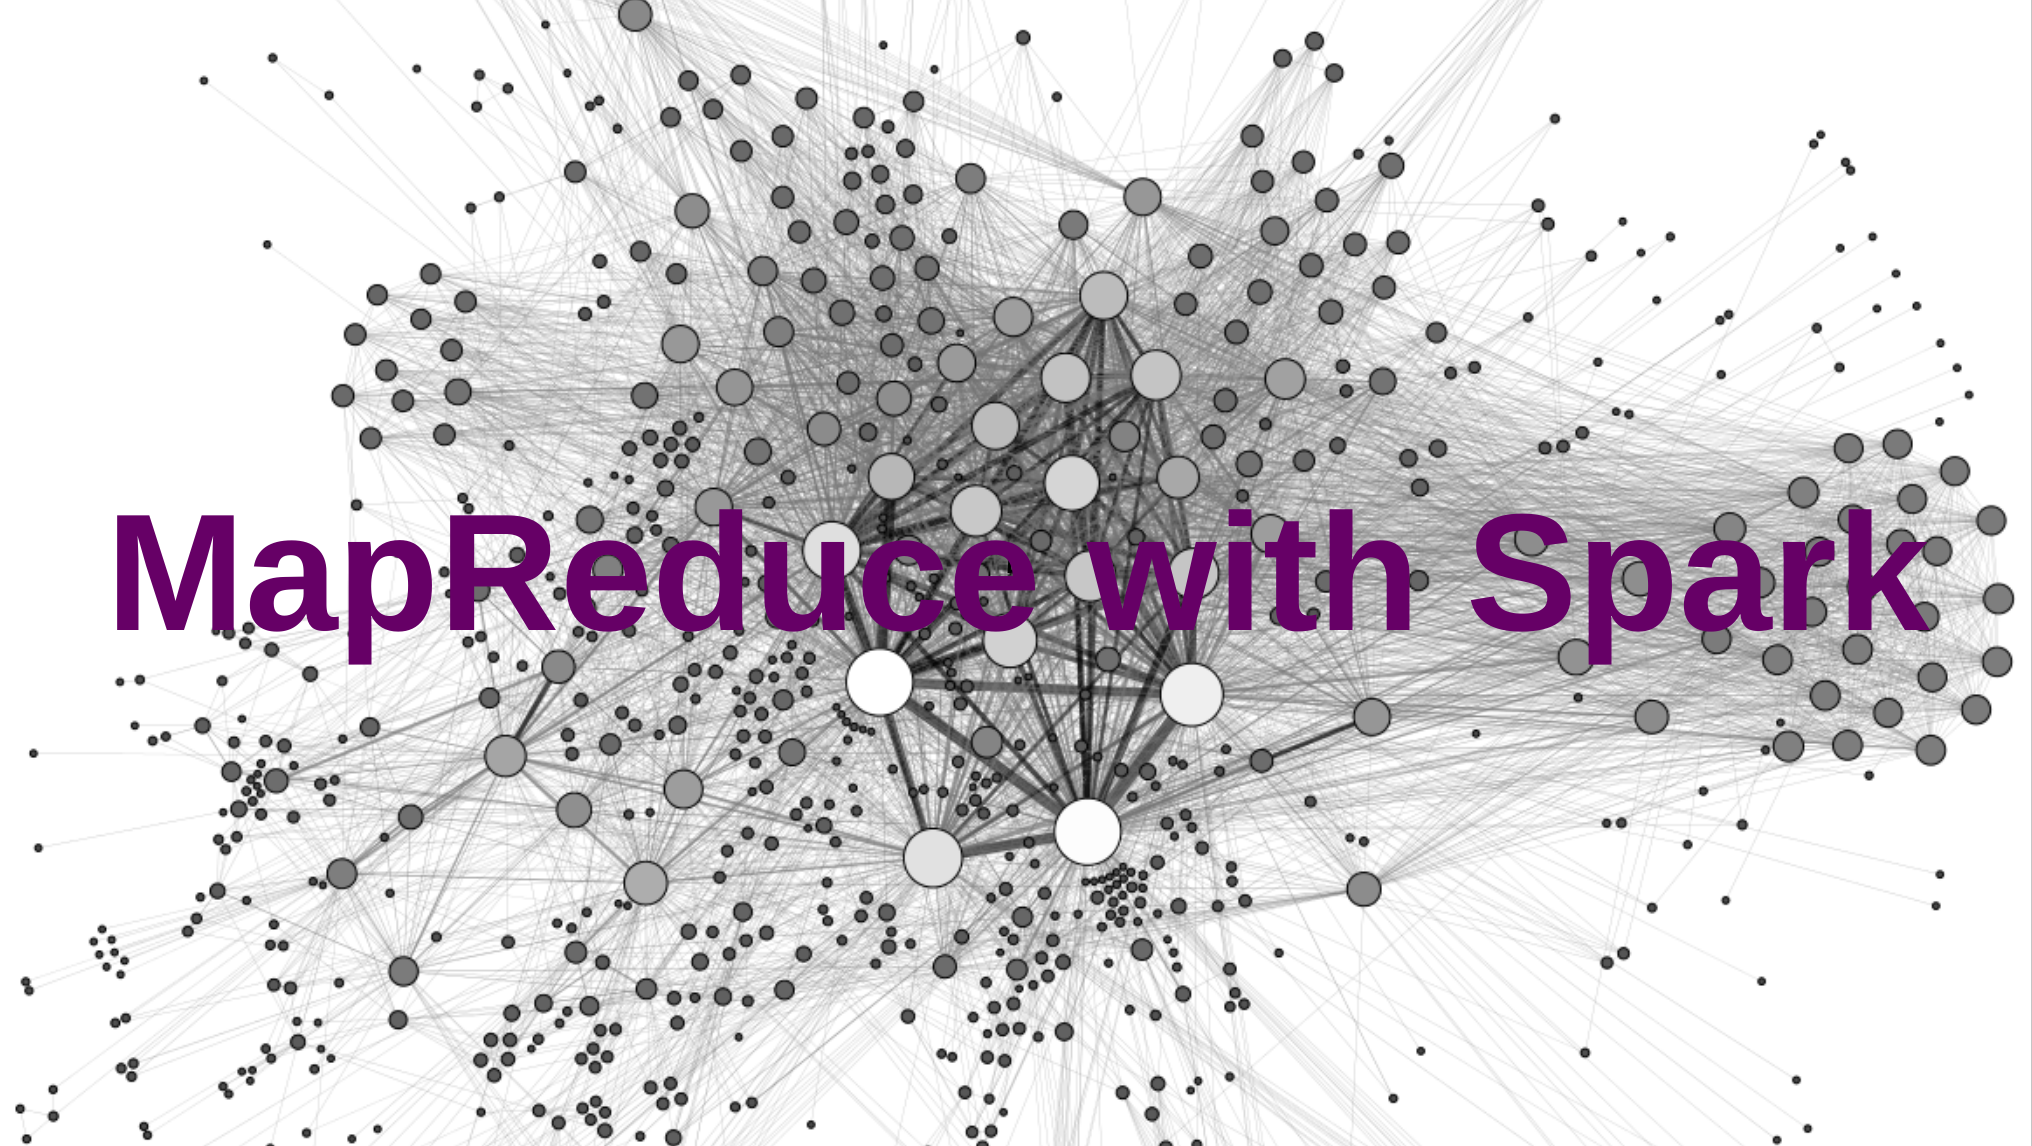

5
# Spark MapReduce
MapReduce with Spark
26